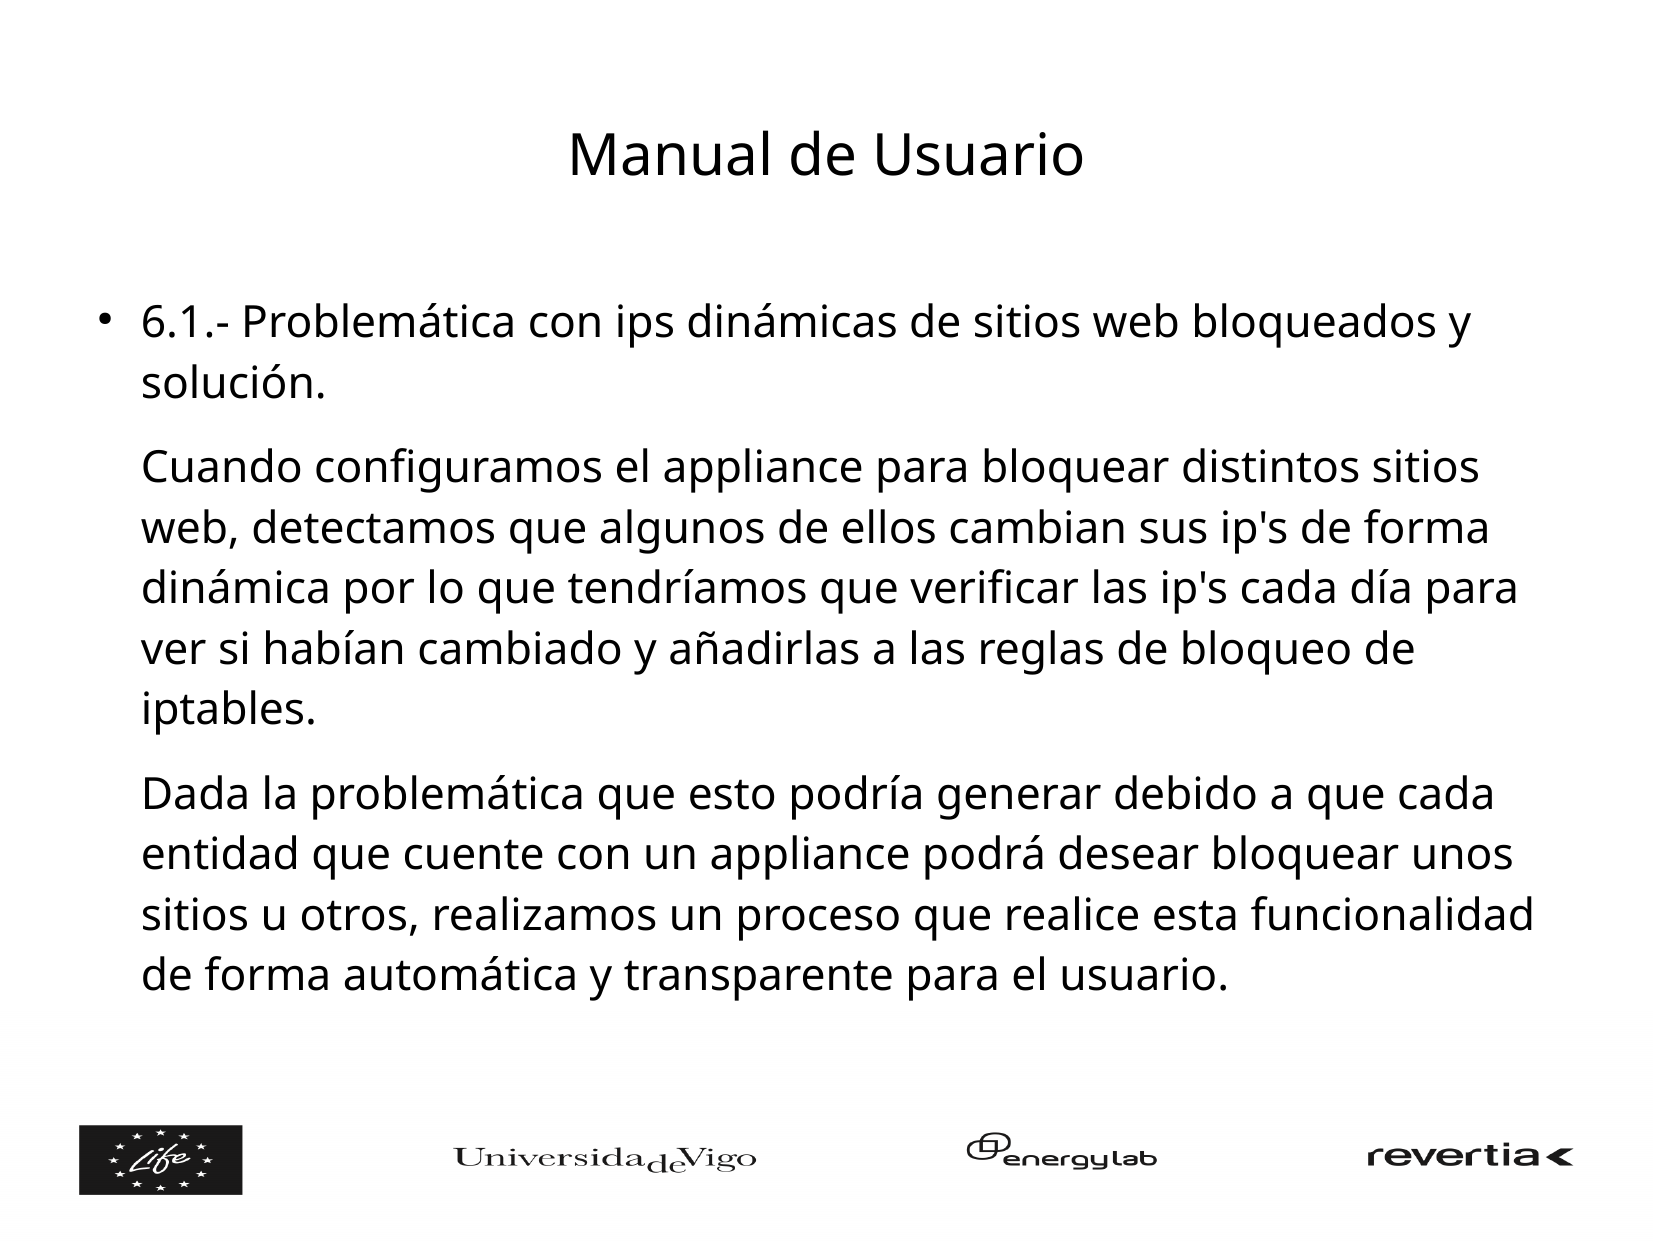

# Manual de Usuario
6.1.- Problemática con ips dinámicas de sitios web bloqueados y solución.
Cuando configuramos el appliance para bloquear distintos sitios web, detectamos que algunos de ellos cambian sus ip's de forma dinámica por lo que tendríamos que verificar las ip's cada día para ver si habían cambiado y añadirlas a las reglas de bloqueo de iptables.
Dada la problemática que esto podría generar debido a que cada entidad que cuente con un appliance podrá desear bloquear unos sitios u otros, realizamos un proceso que realice esta funcionalidad de forma automática y transparente para el usuario.